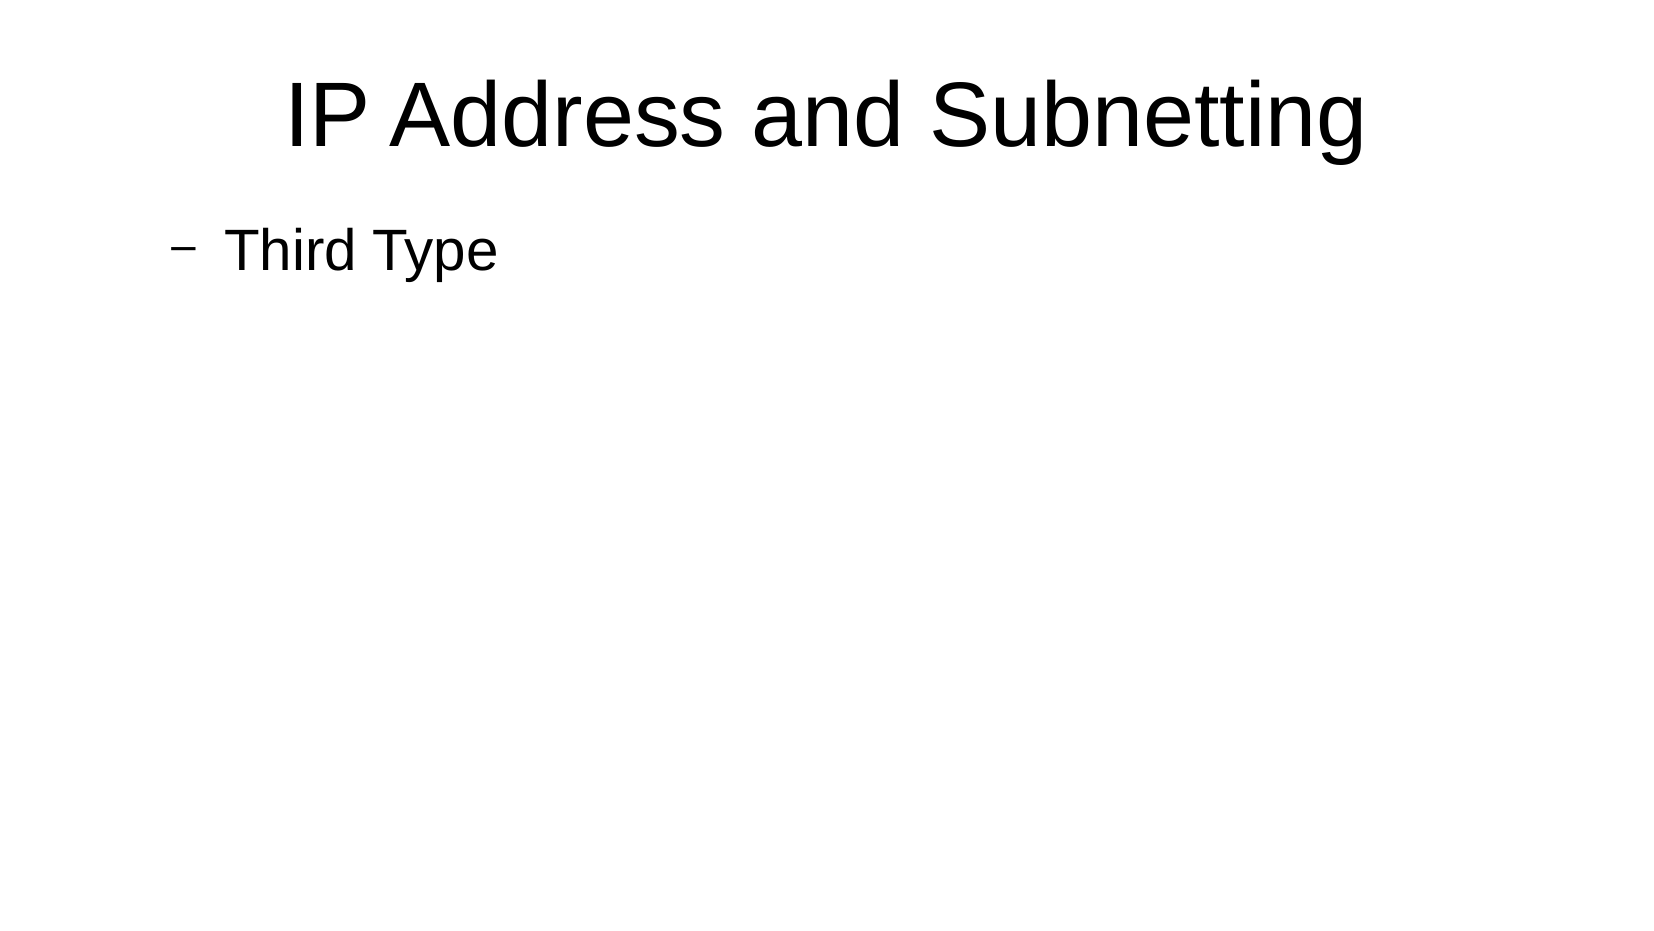

# IP Address and Subnetting
Third Type